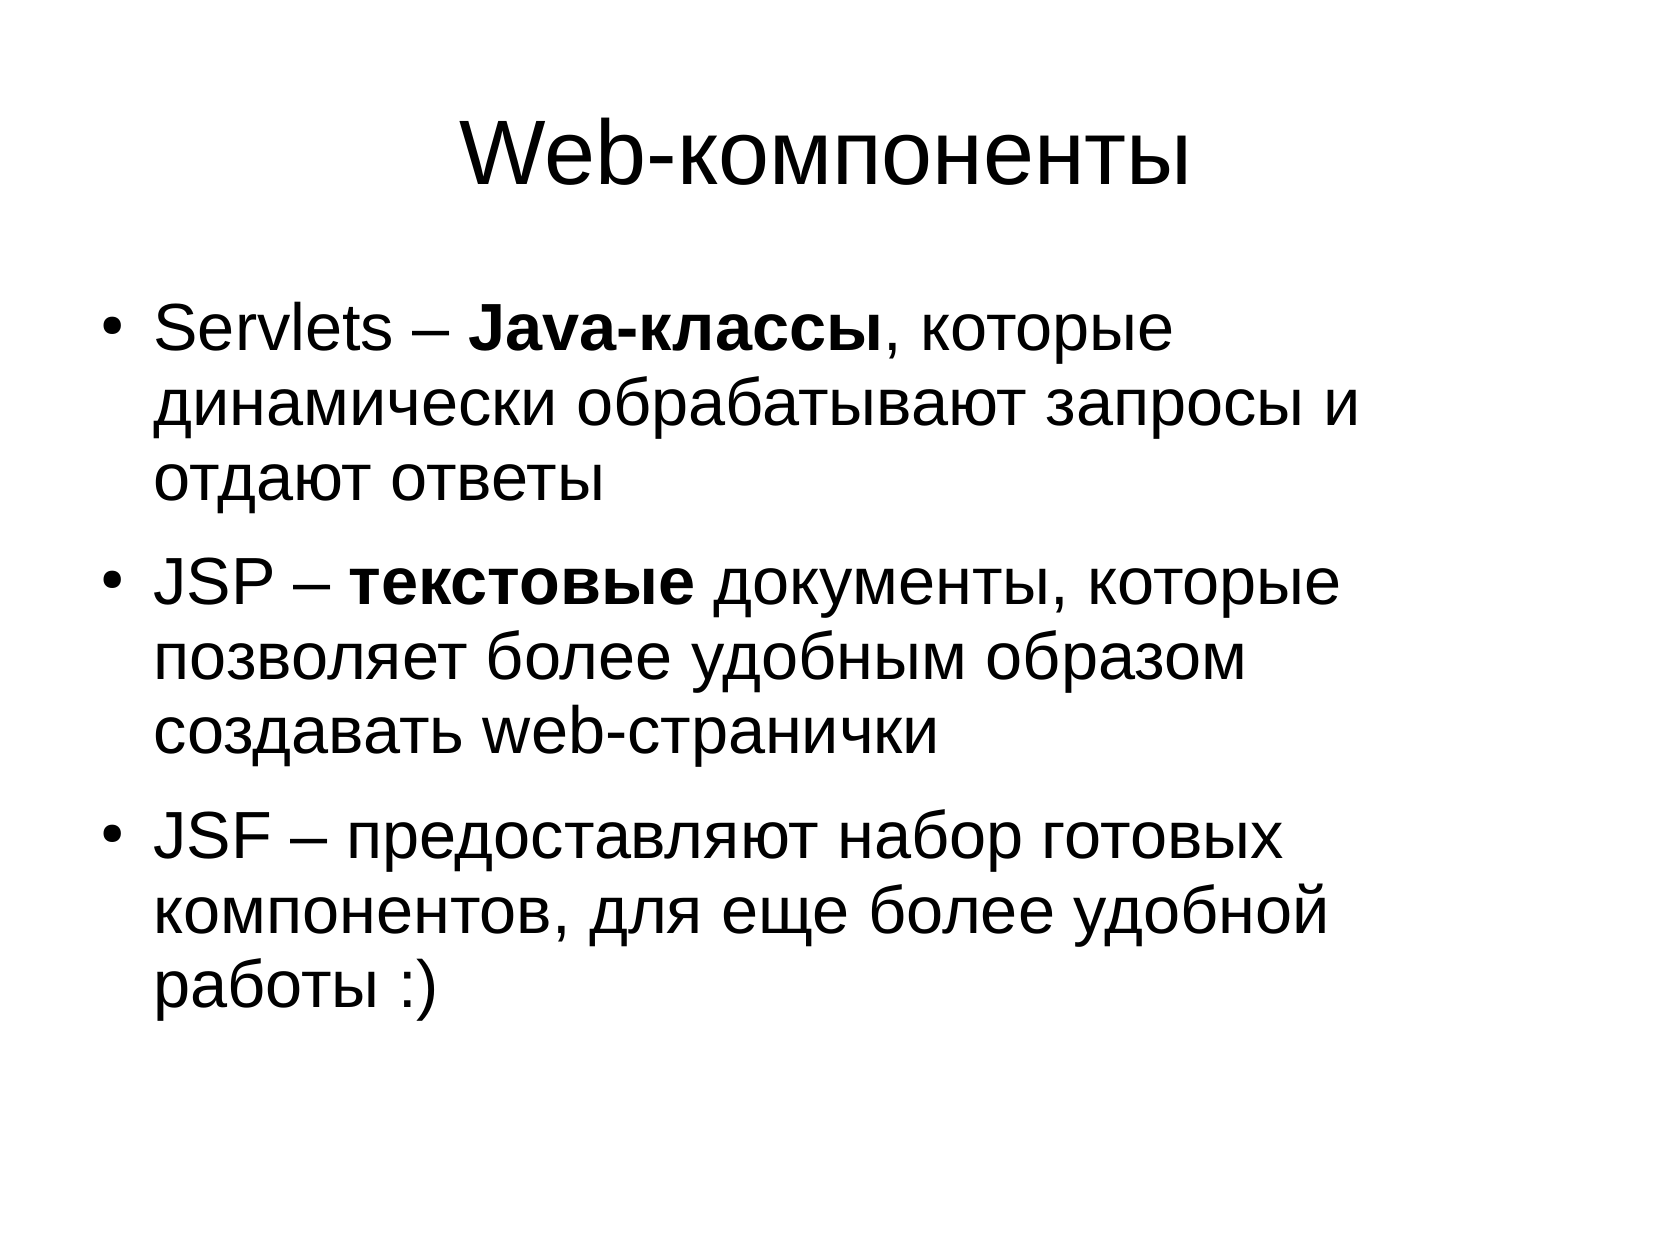

# Web-компоненты
Servlets – Java-классы, которые динамически обрабатывают запросы и отдают ответы
JSP – текстовые документы, которые позволяет более удобным образом создавать web-странички
JSF – предоставляют набор готовых компонентов, для еще более удобной работы :)